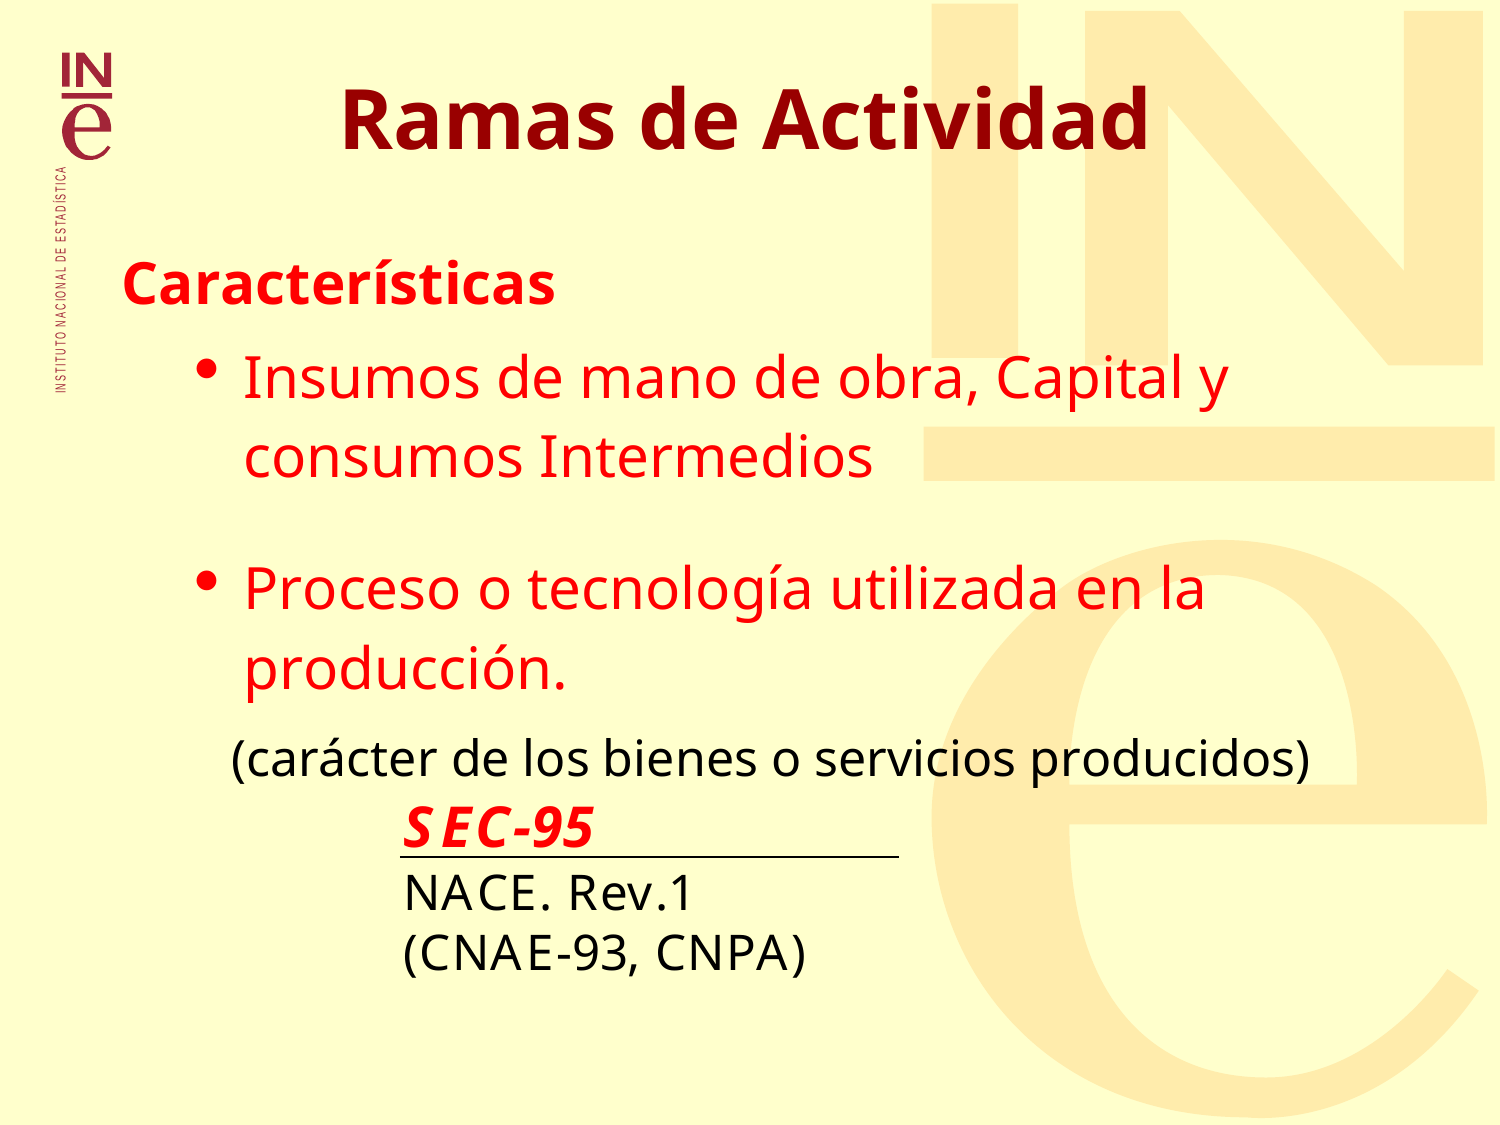

# Ramas de Actividad
Características
Insumos de mano de obra, Capital y consumos Intermedios
Proceso o tecnología utilizada en la producción.
 (carácter de los bienes o servicios producidos)